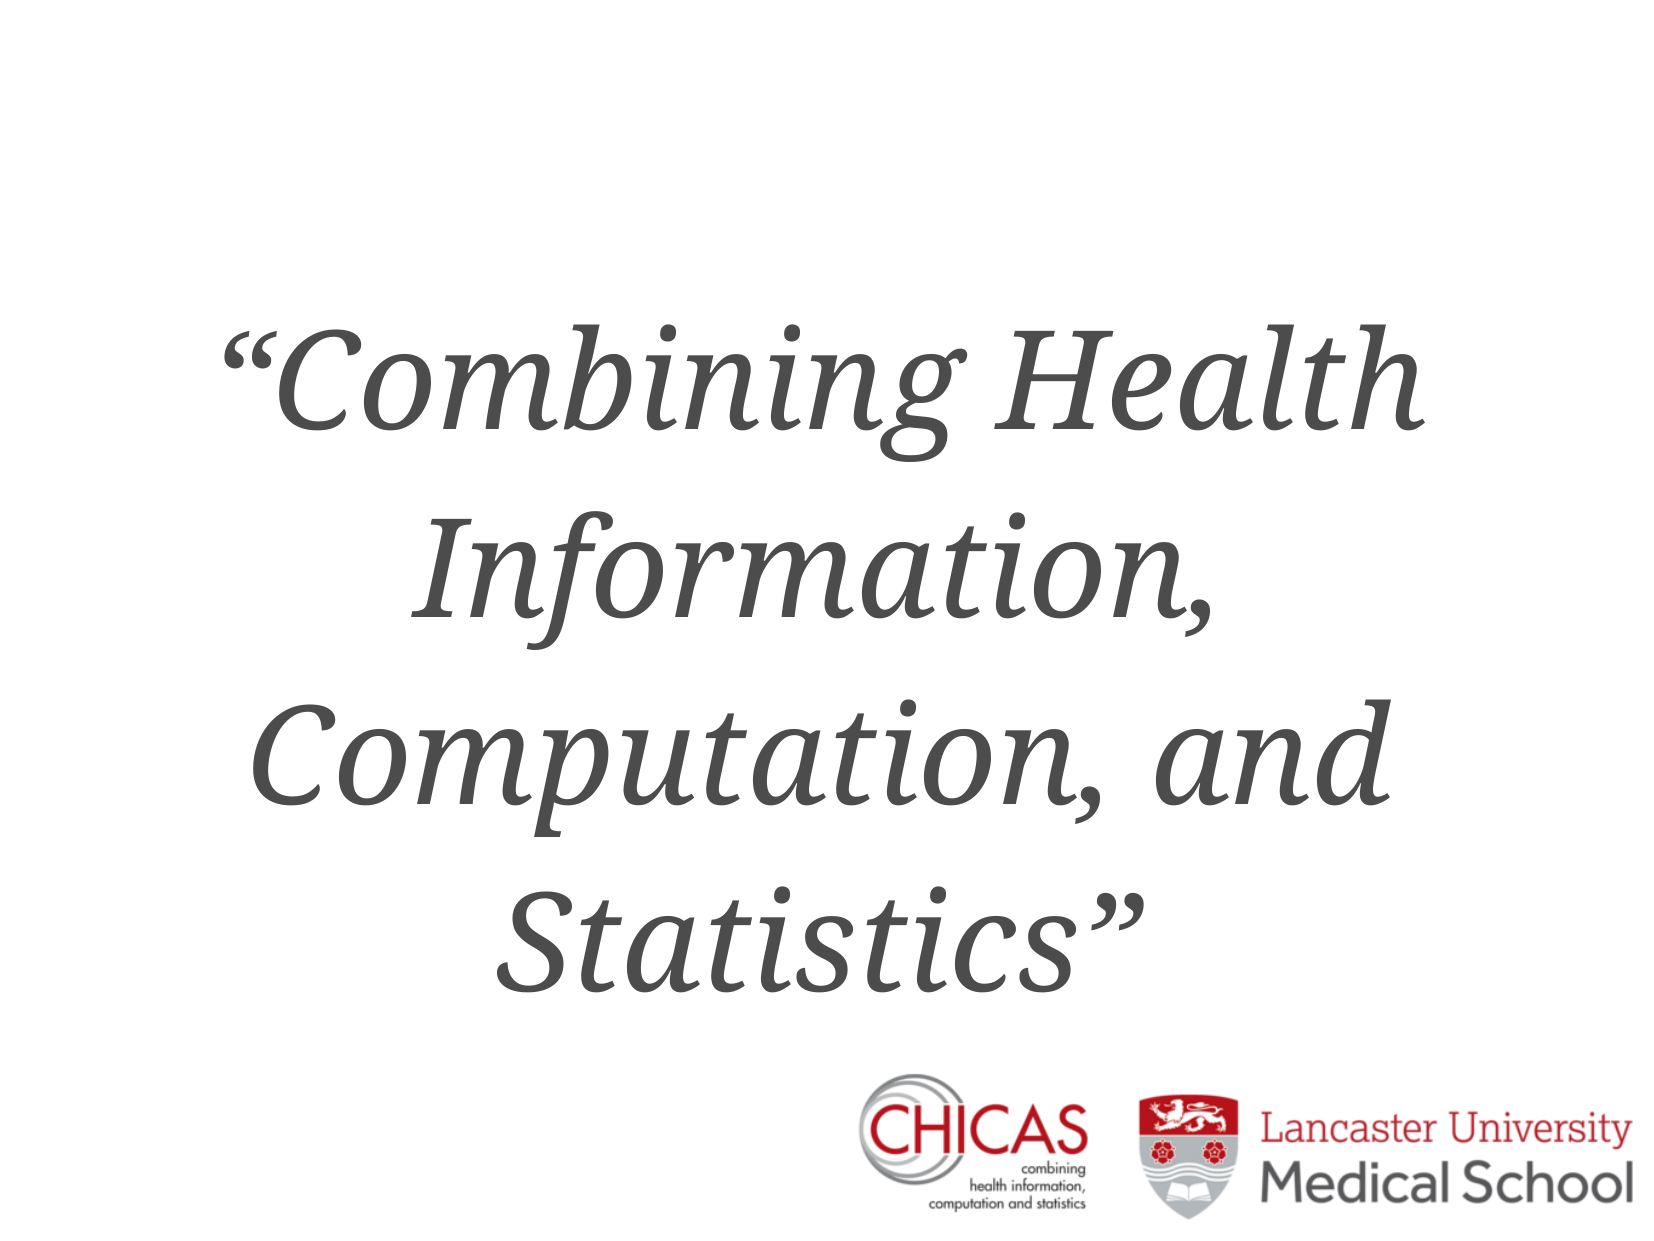

# “Combining Health Information, Computation, and Statistics”